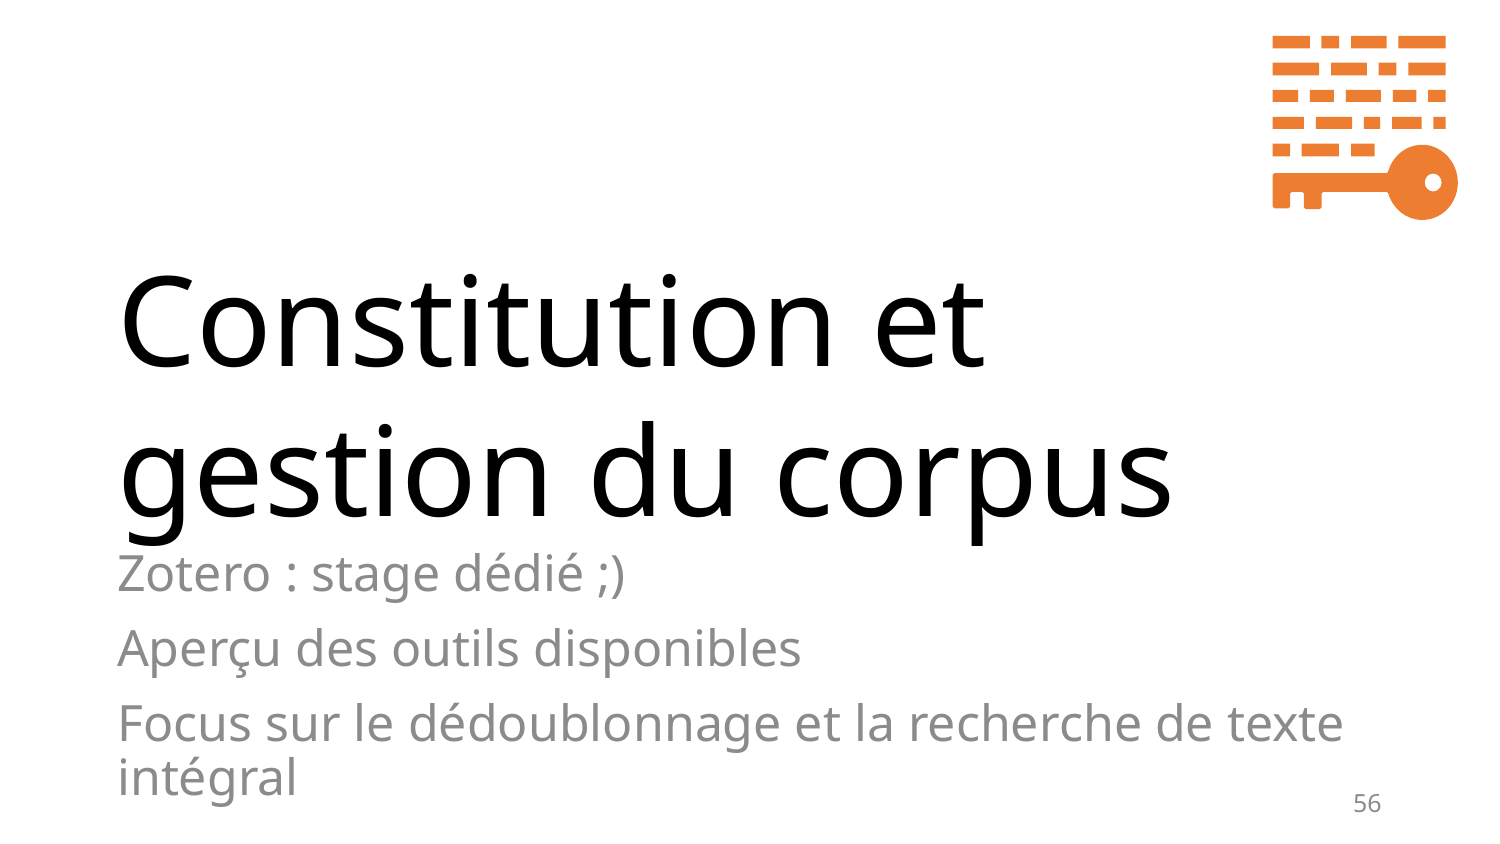

# Constitution et gestion du corpus
Zotero : stage dédié ;)
Aperçu des outils disponibles
Focus sur le dédoublonnage et la recherche de texte intégral
56